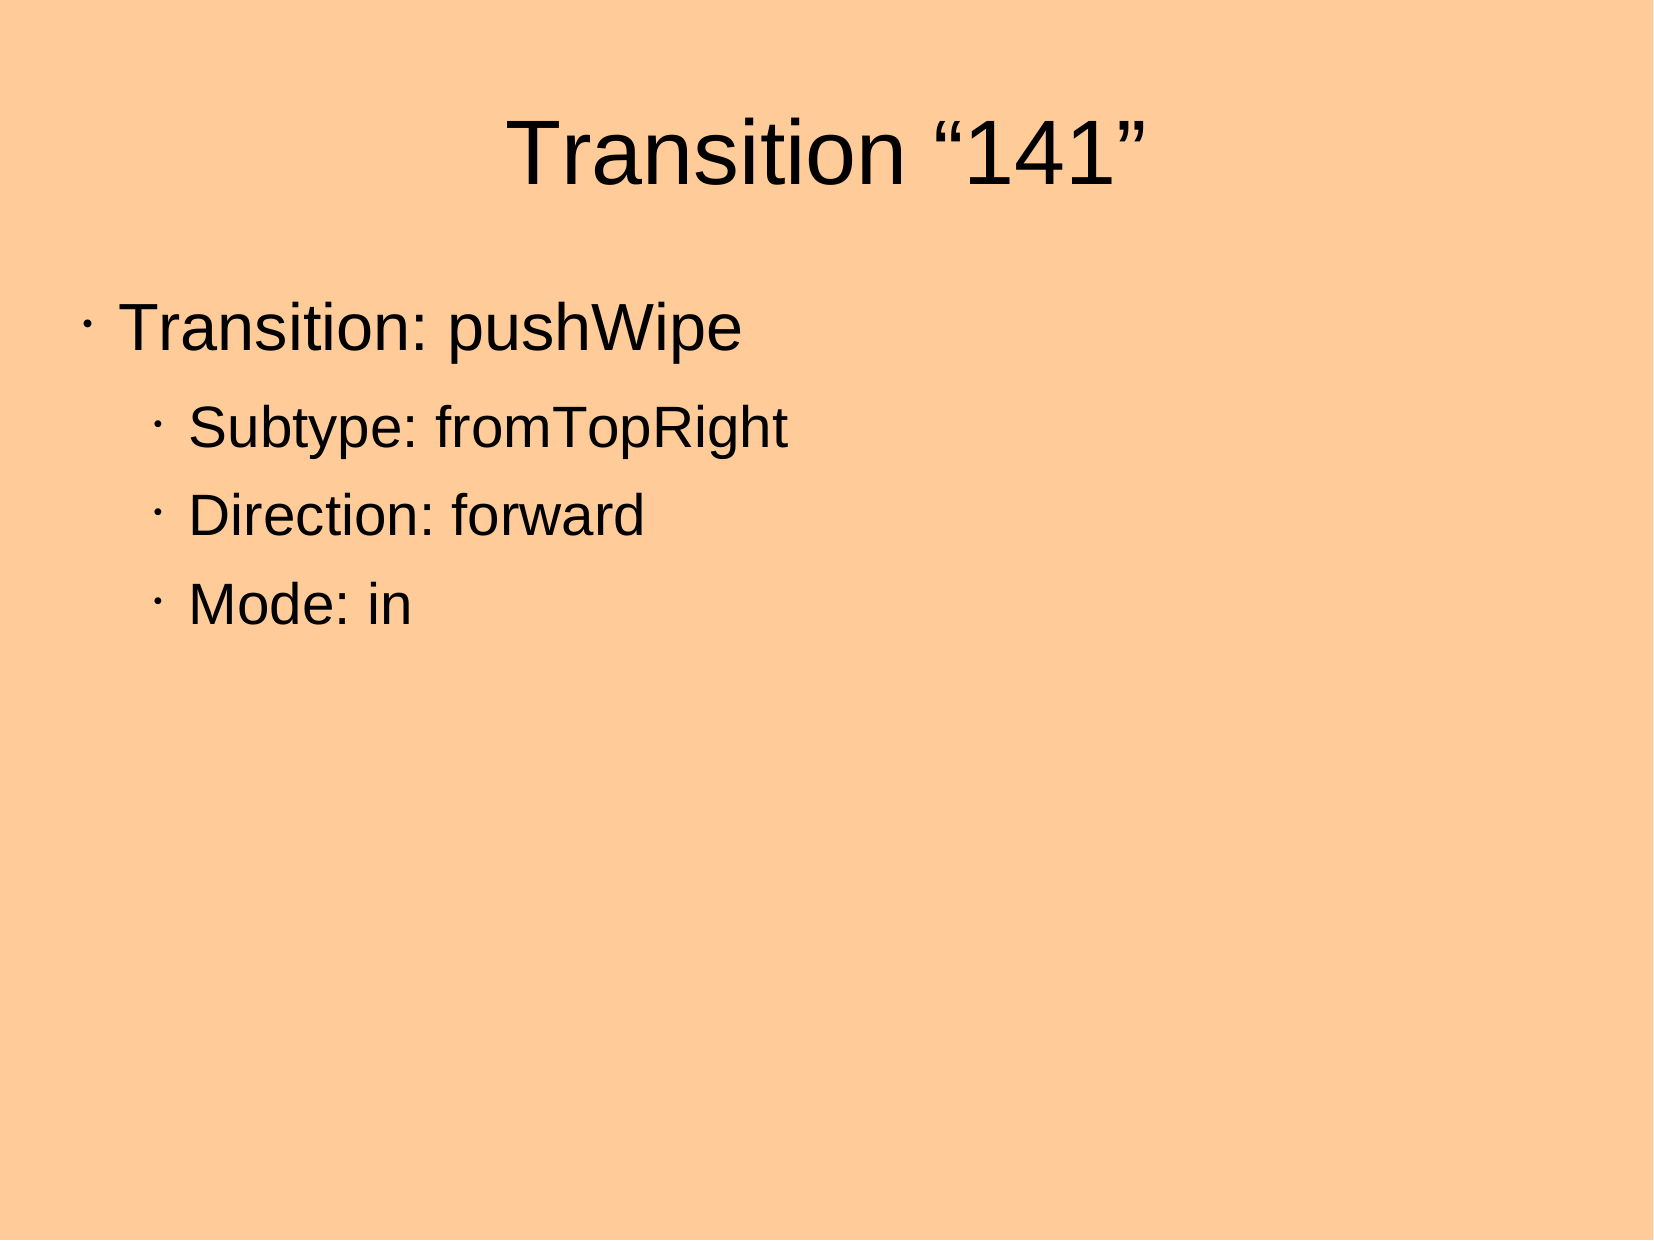

# Transition “141”
Transition: pushWipe
Subtype: fromTopRight
Direction: forward
Mode: in